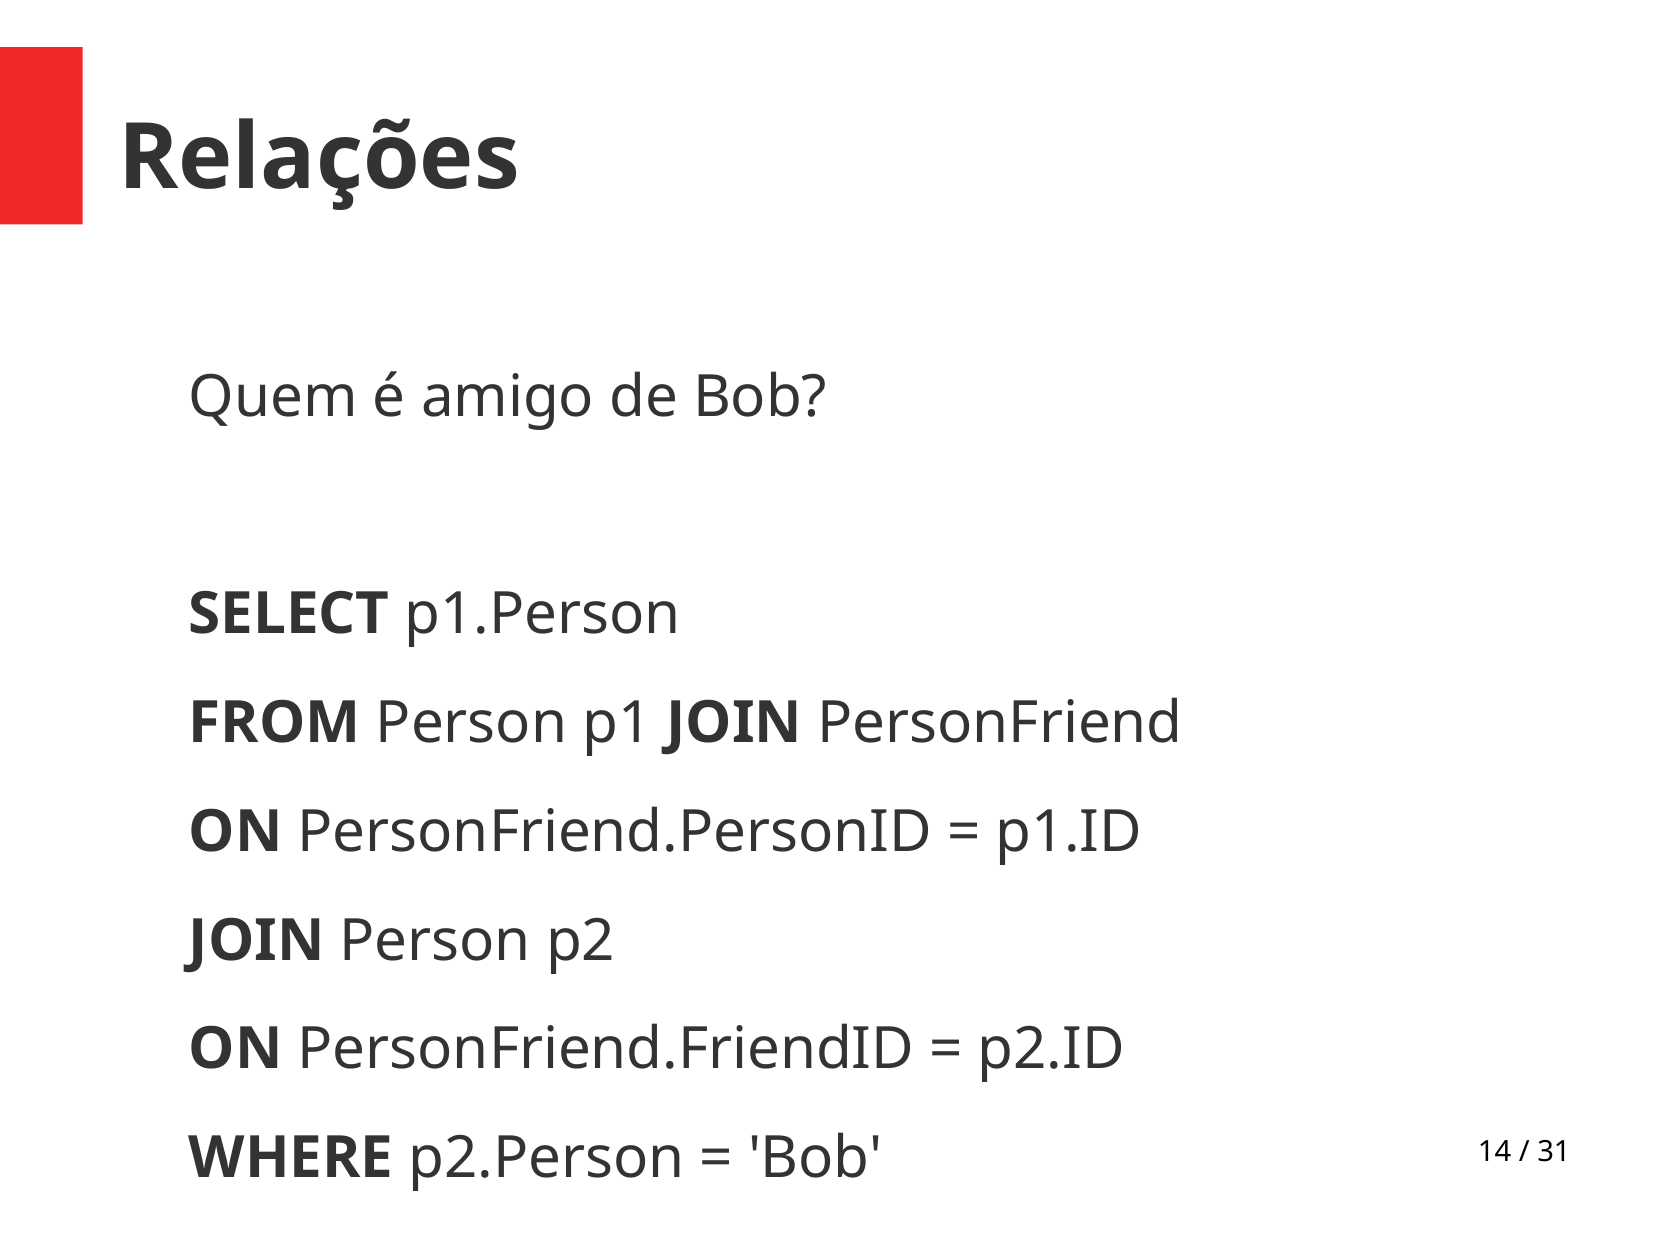

# Relações
Quem é amigo de Bob?
SELECT p1.Person
FROM Person p1 JOIN PersonFriend
ON PersonFriend.PersonID = p1.ID
JOIN Person p2
ON PersonFriend.FriendID = p2.ID
WHERE p2.Person = 'Bob'
14